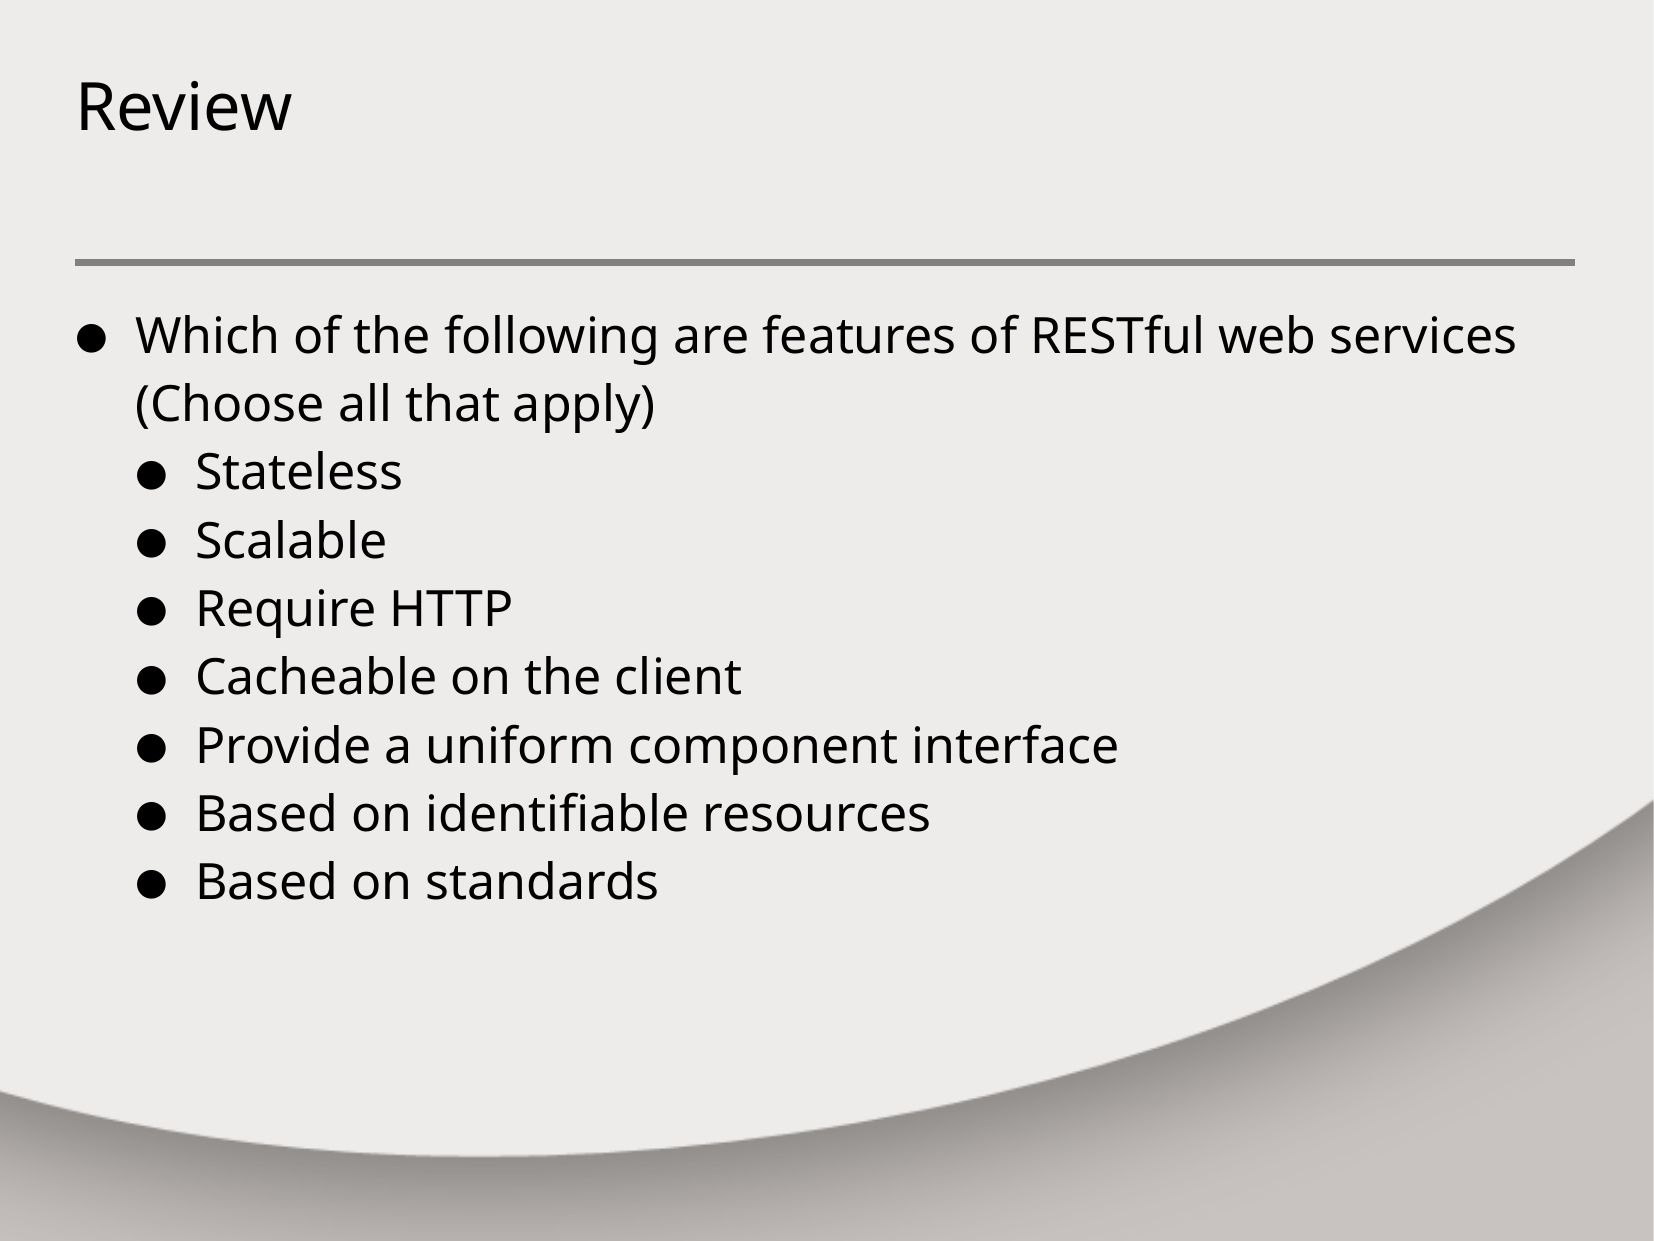

# Review
Which of the following are features of RESTful web services (Choose all that apply)
Stateless
Scalable
Require HTTP
Cacheable on the client
Provide a uniform component interface
Based on identifiable resources
Based on standards